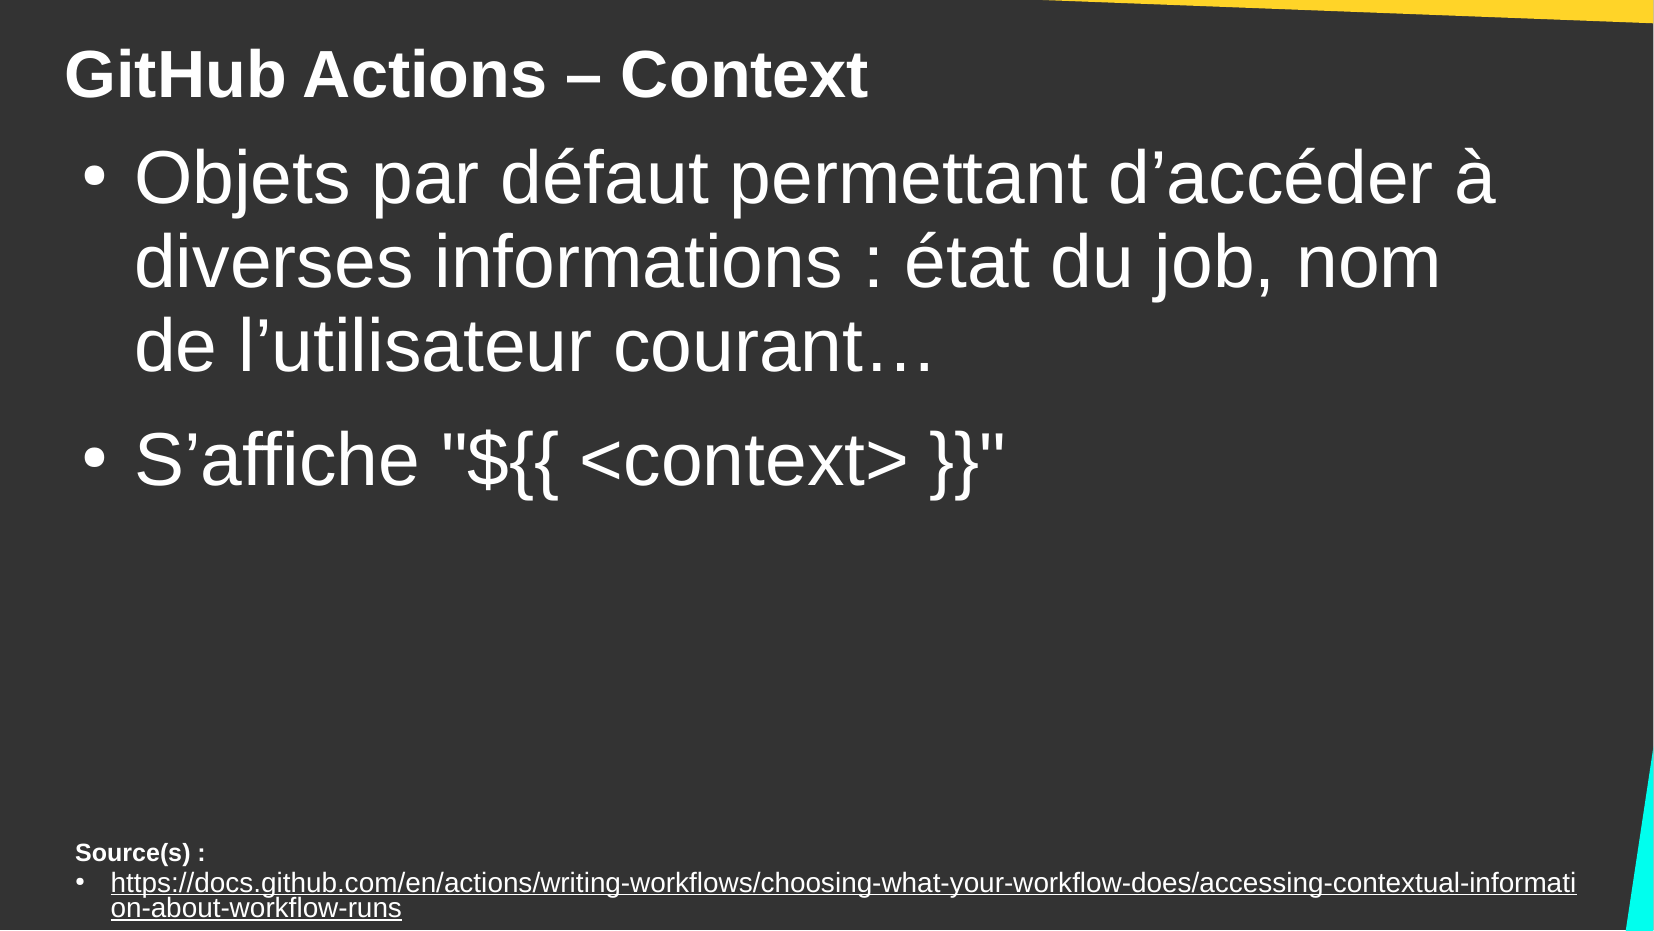

# GitHub Actions – Context
Objets par défaut permettant d’accéder à diverses informations : état du job, nom de l’utilisateur courant…
S’affiche "${{ <context> }}"
Source(s) :
https://docs.github.com/en/actions/writing-workflows/choosing-what-your-workflow-does/accessing-contextual-information-about-workflow-runs